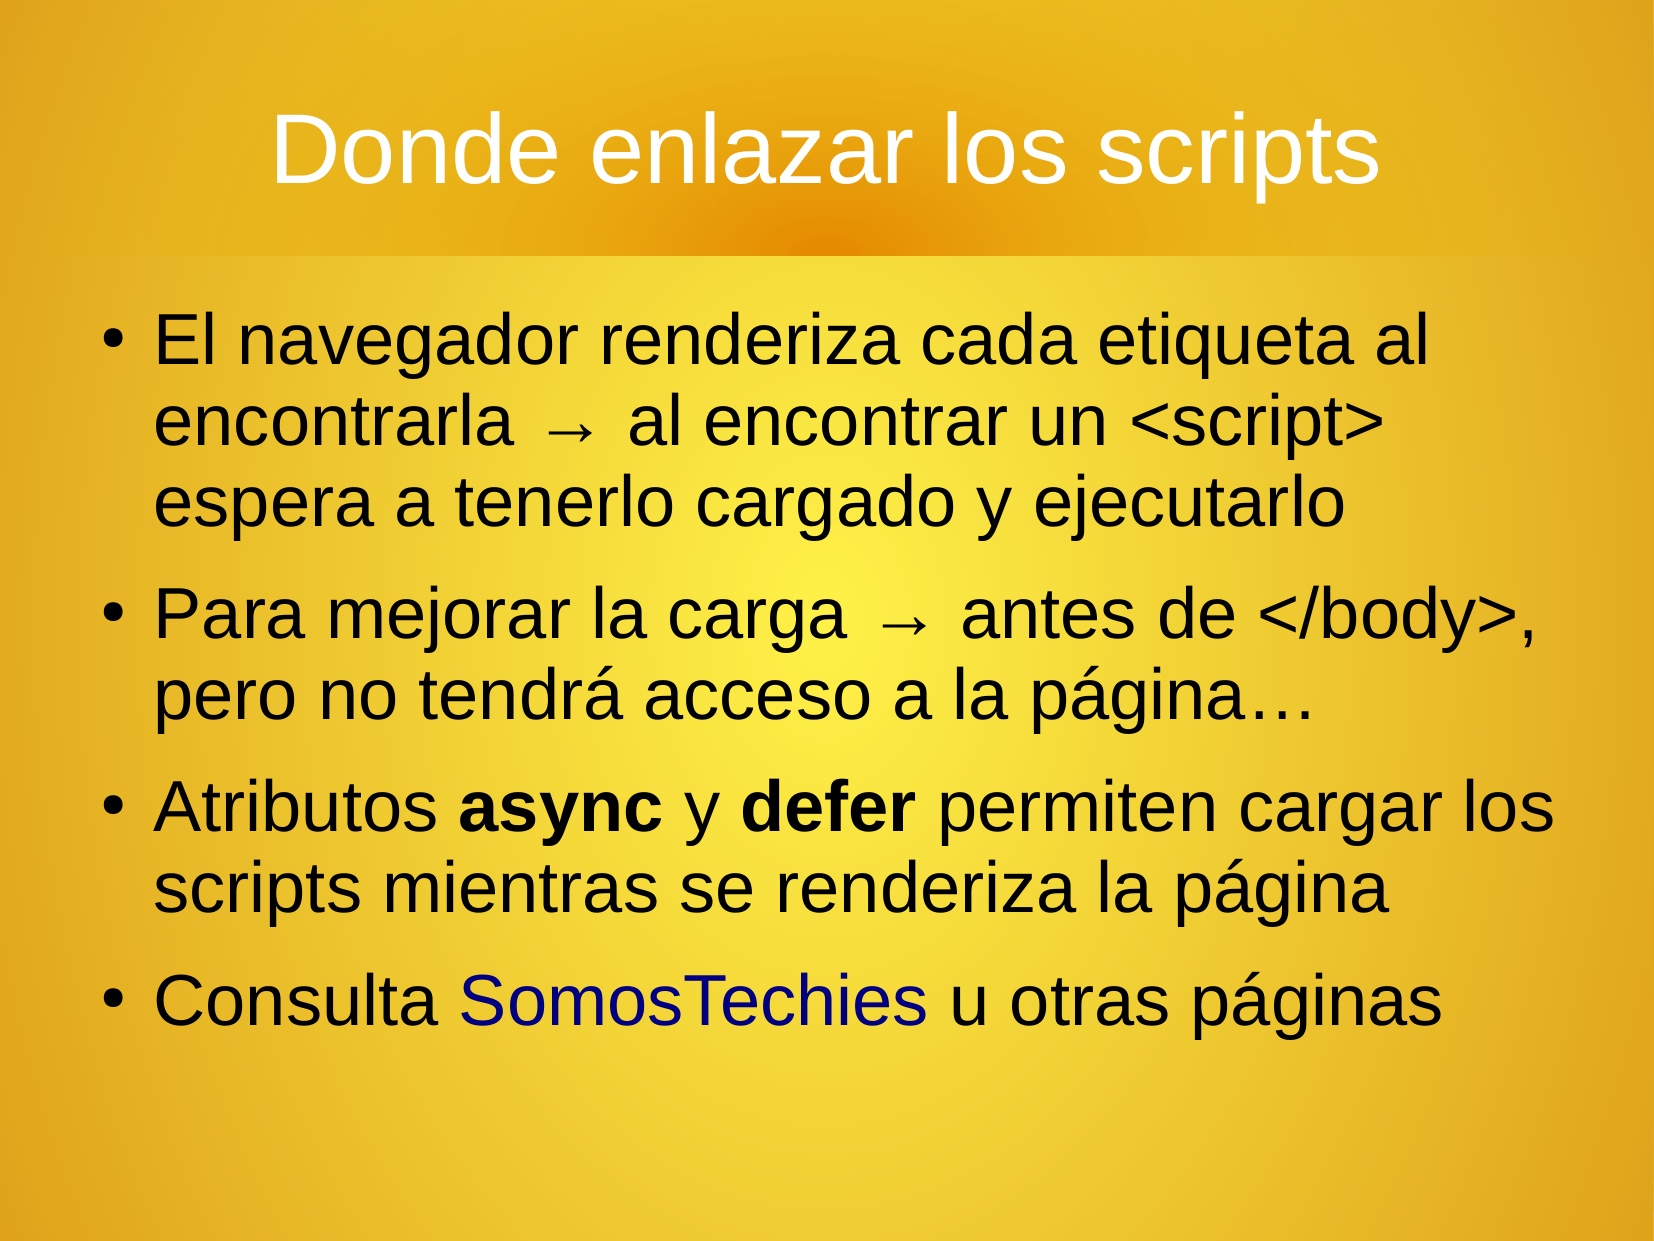

# Donde enlazar los scripts
El navegador renderiza cada etiqueta al encontrarla → al encontrar un <script> espera a tenerlo cargado y ejecutarlo
Para mejorar la carga → antes de </body>, pero no tendrá acceso a la página…
Atributos async y defer permiten cargar los scripts mientras se renderiza la página
Consulta SomosTechies u otras páginas